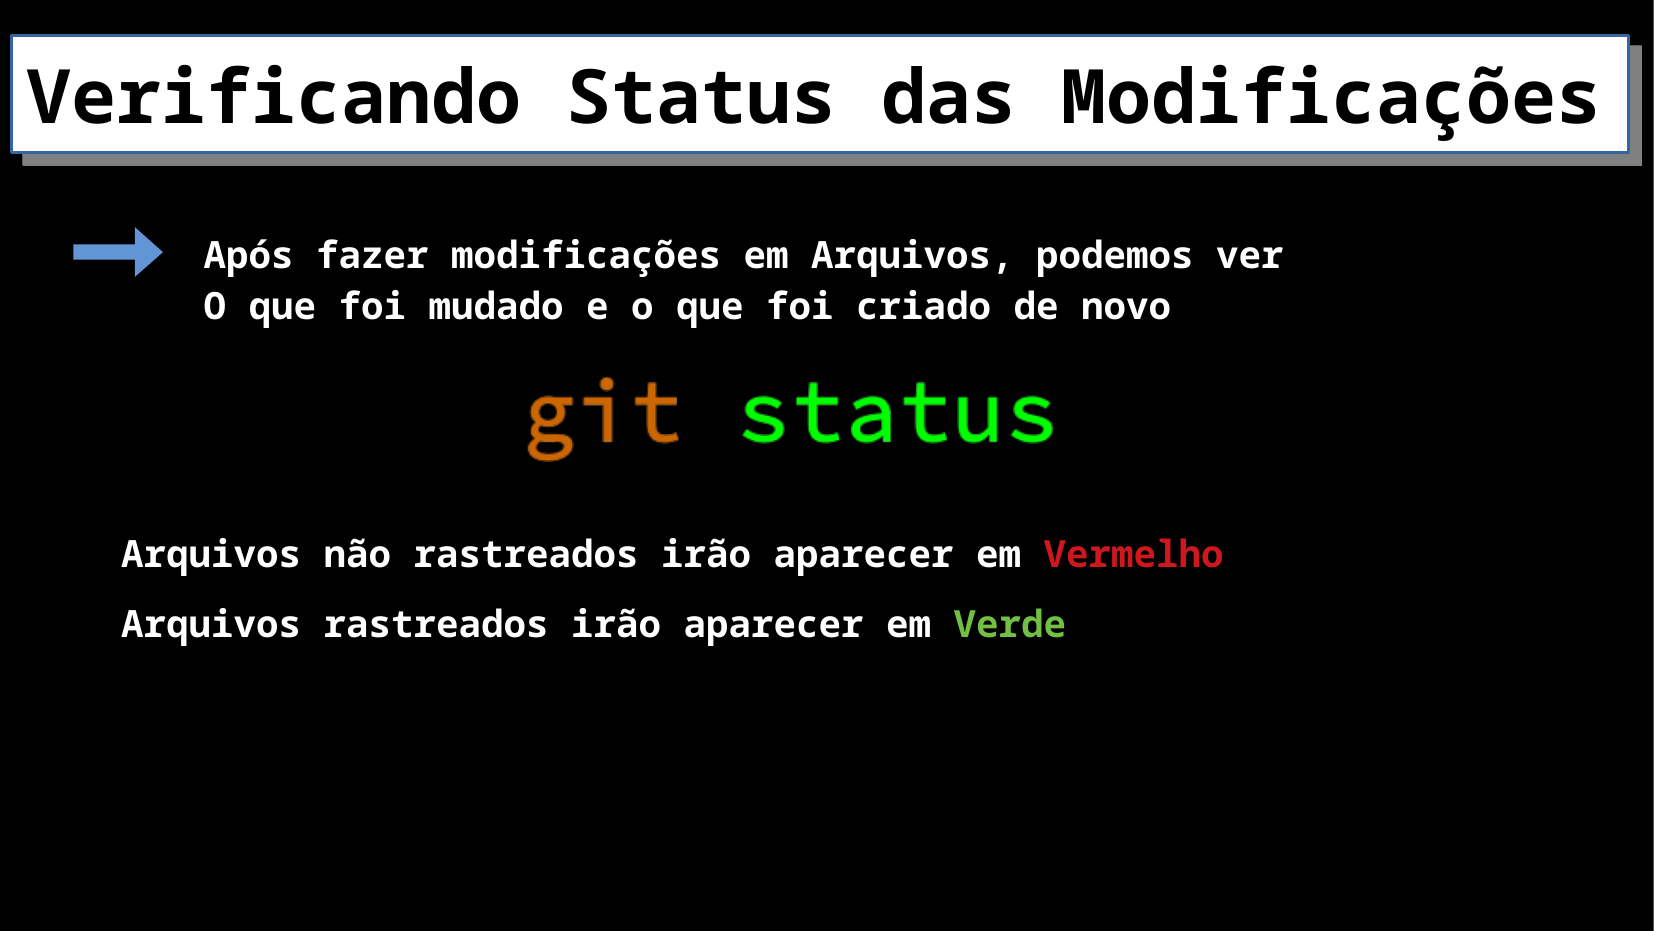

Verificando Status das Modificações
Após fazer modificações em Arquivos, podemos ver
O que foi mudado e o que foi criado de novo
Arquivos não rastreados irão aparecer em Vermelho
Arquivos rastreados irão aparecer em Verde